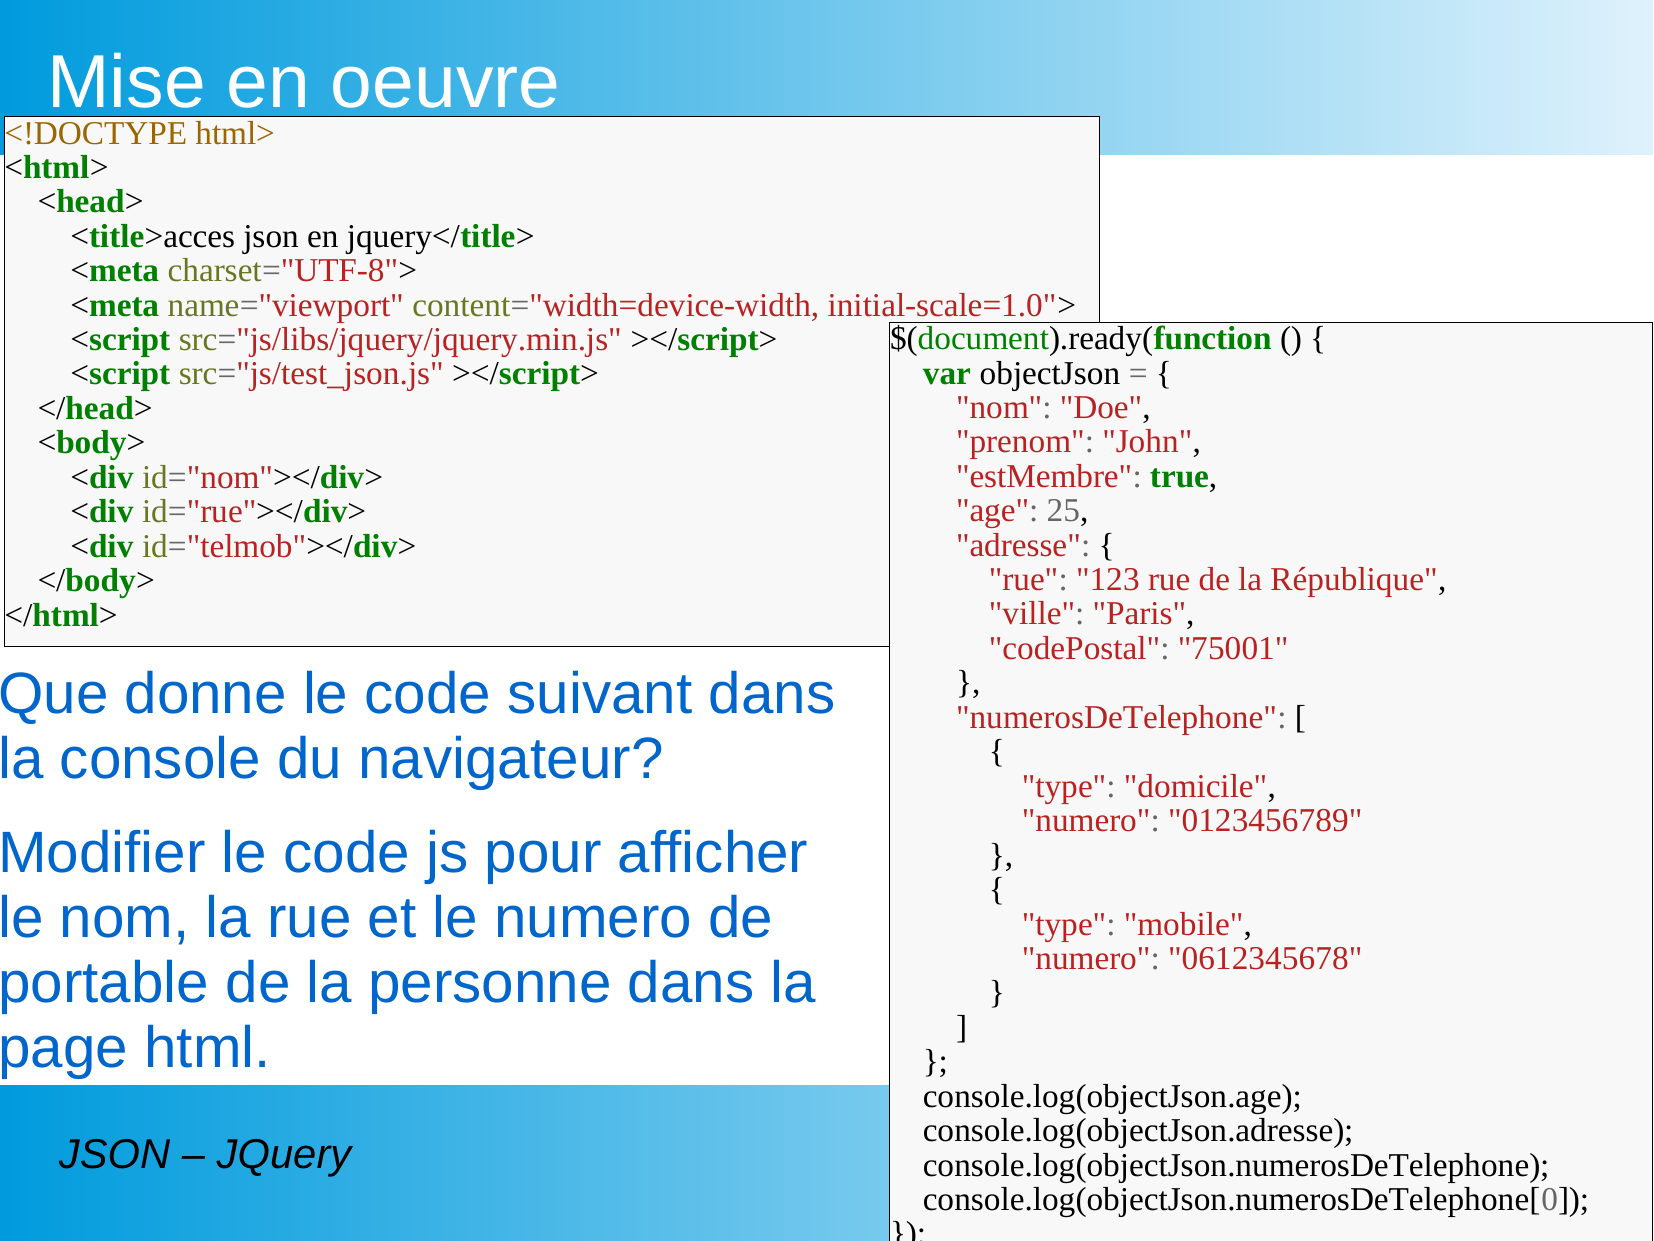

# Mise en oeuvre
<!DOCTYPE html>
<html>
 <head>
 <title>acces json en jquery</title>
 <meta charset="UTF-8">
 <meta name="viewport" content="width=device-width, initial-scale=1.0">
 <script src="js/libs/jquery/jquery.min.js" ></script>
 <script src="js/test_json.js" ></script>
 </head>
 <body>
 <div id="nom"></div>
 <div id="rue"></div>
 <div id="telmob"></div>
 </body>
</html>
$(document).ready(function () {
 var objectJson = {
 "nom": "Doe",
 "prenom": "John",
 "estMembre": true,
 "age": 25,
 "adresse": {
 "rue": "123 rue de la République",
 "ville": "Paris",
 "codePostal": "75001"
 },
 "numerosDeTelephone": [
 {
 "type": "domicile",
 "numero": "0123456789"
 },
 {
 "type": "mobile",
 "numero": "0612345678"
 }
 ]
 };
 console.log(objectJson.age);
 console.log(objectJson.adresse);
 console.log(objectJson.numerosDeTelephone);
 console.log(objectJson.numerosDeTelephone[0]);
});
Que donne le code suivant dans la console du navigateur?
Modifier le code js pour afficher le nom, la rue et le numero de portable de la personne dans la page html.